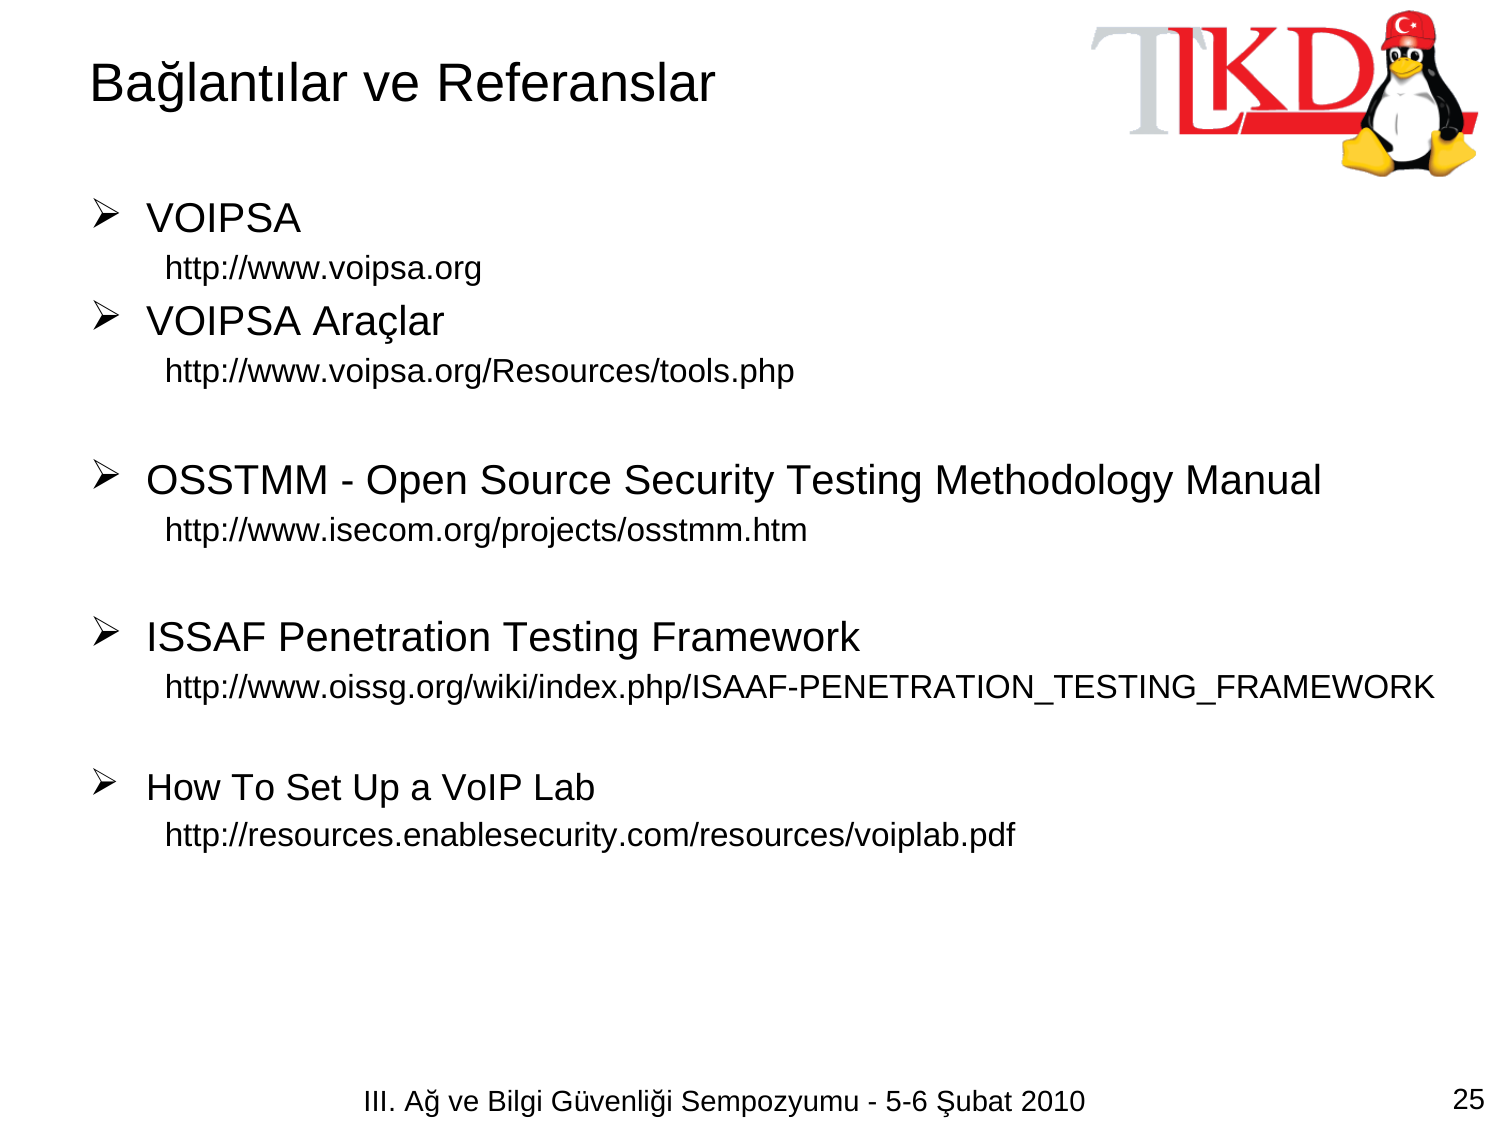

# Bağlantılar ve Referanslar
VOIPSA
http://www.voipsa.org
VOIPSA Araçlar
http://www.voipsa.org/Resources/tools.php
OSSTMM - Open Source Security Testing Methodology Manual
http://www.isecom.org/projects/osstmm.htm
ISSAF Penetration Testing Framework
http://www.oissg.org/wiki/index.php/ISAAF-PENETRATION_TESTING_FRAMEWORK
How To Set Up a VoIP Lab
http://resources.enablesecurity.com/resources/voiplab.pdf
25